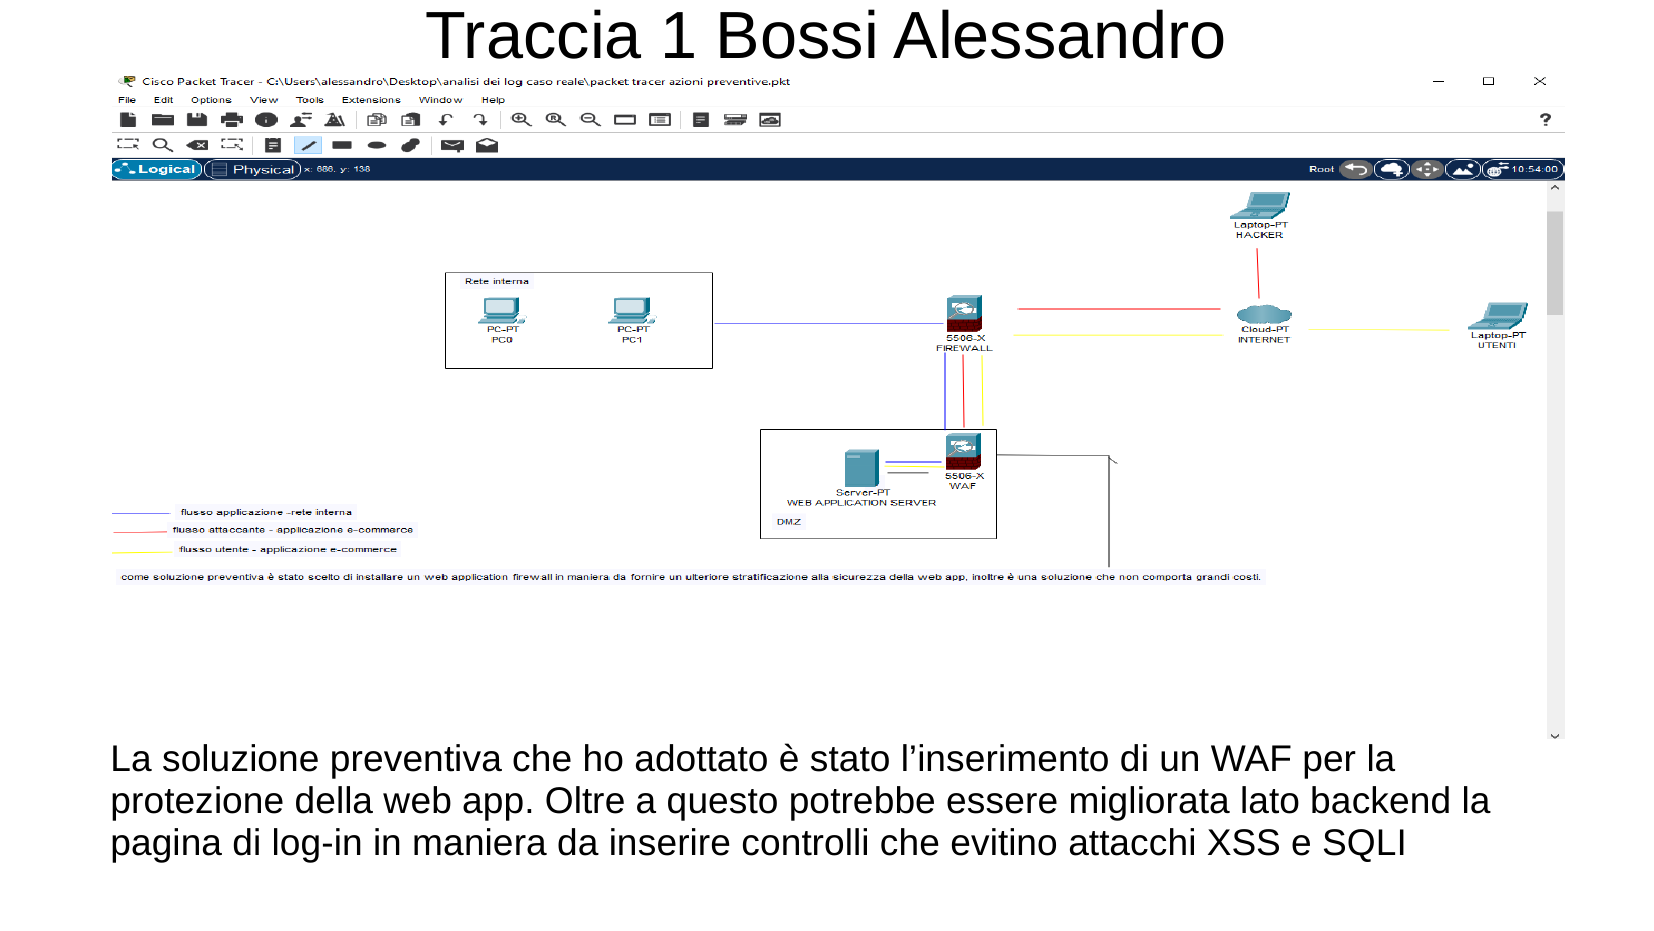

# Traccia 1 Bossi Alessandro
La soluzione preventiva che ho adottato è stato l’inserimento di un WAF per la protezione della web app. Oltre a questo potrebbe essere migliorata lato backend la pagina di log-in in maniera da inserire controlli che evitino attacchi XSS e SQLI